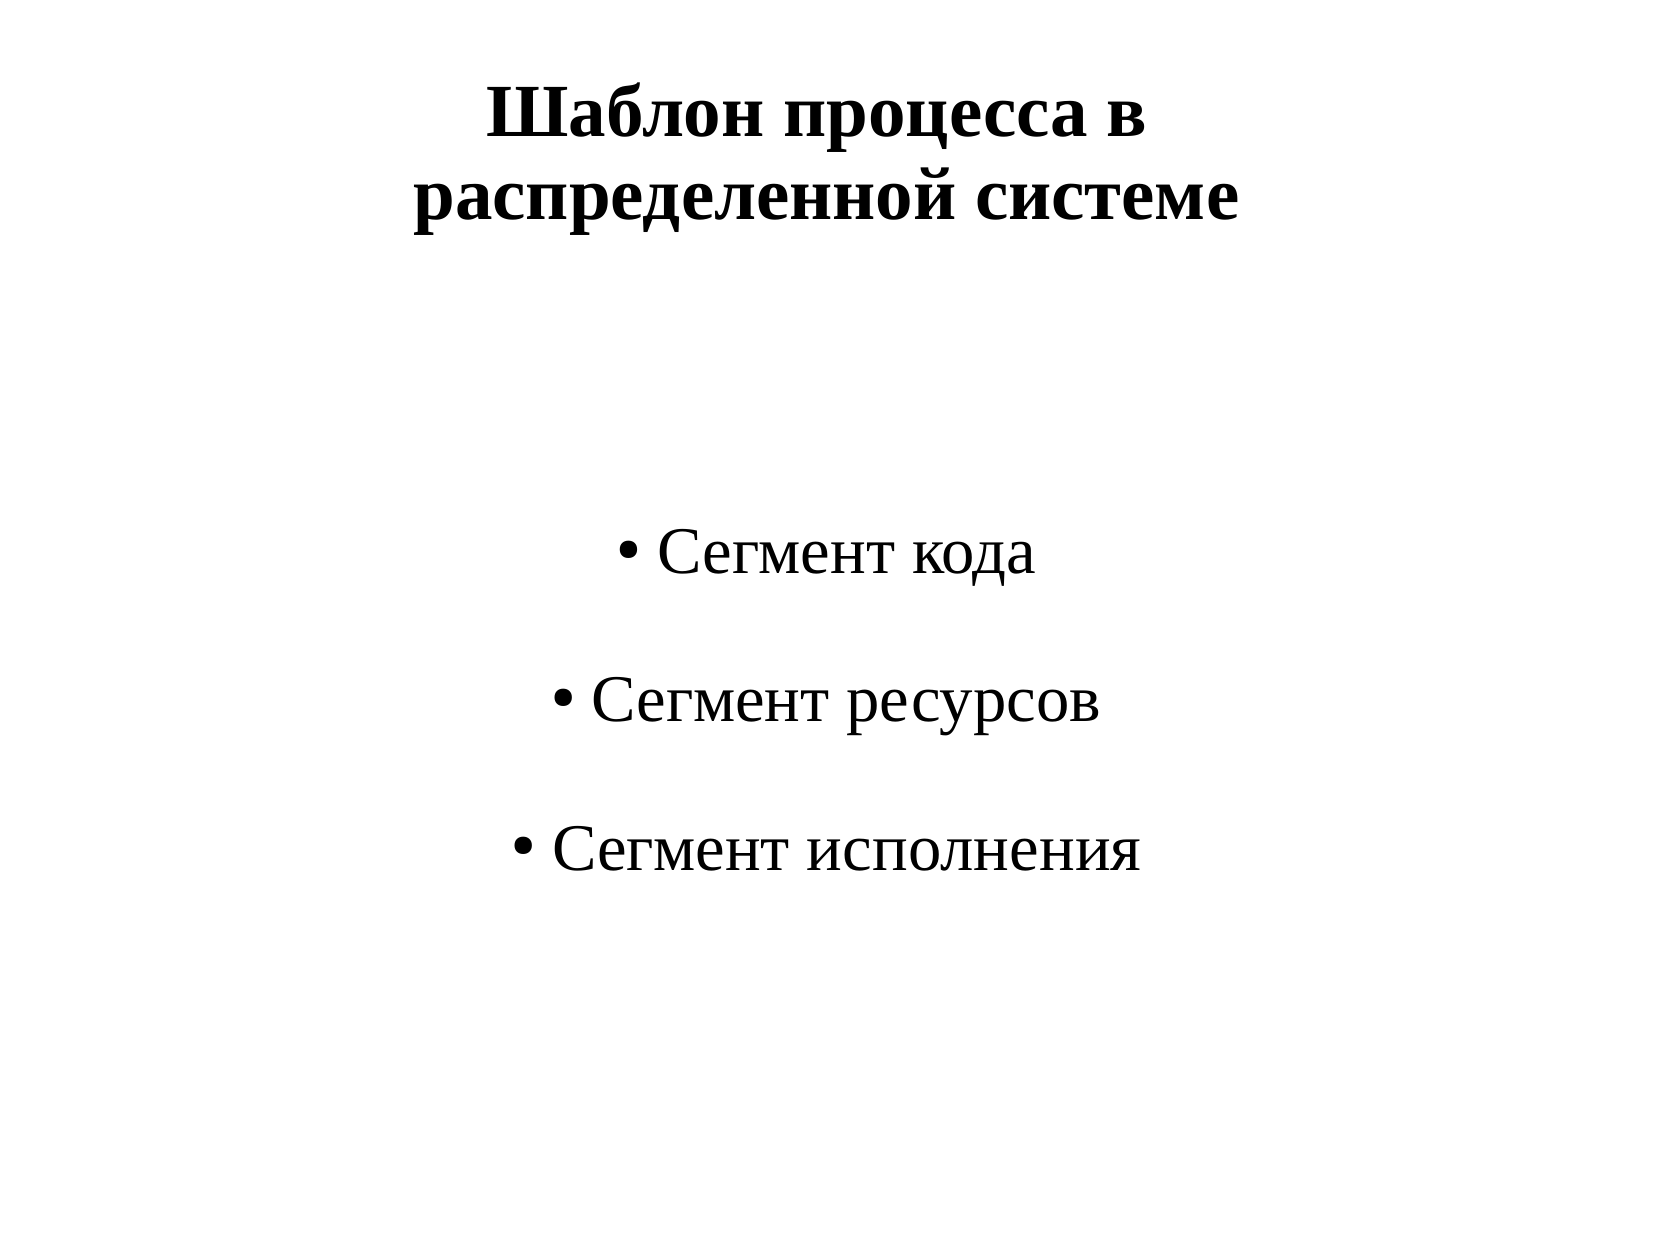

# Шаблон процесса в распределенной системе
 Сегмент кода
 Сегмент ресурсов
 Сегмент исполнения